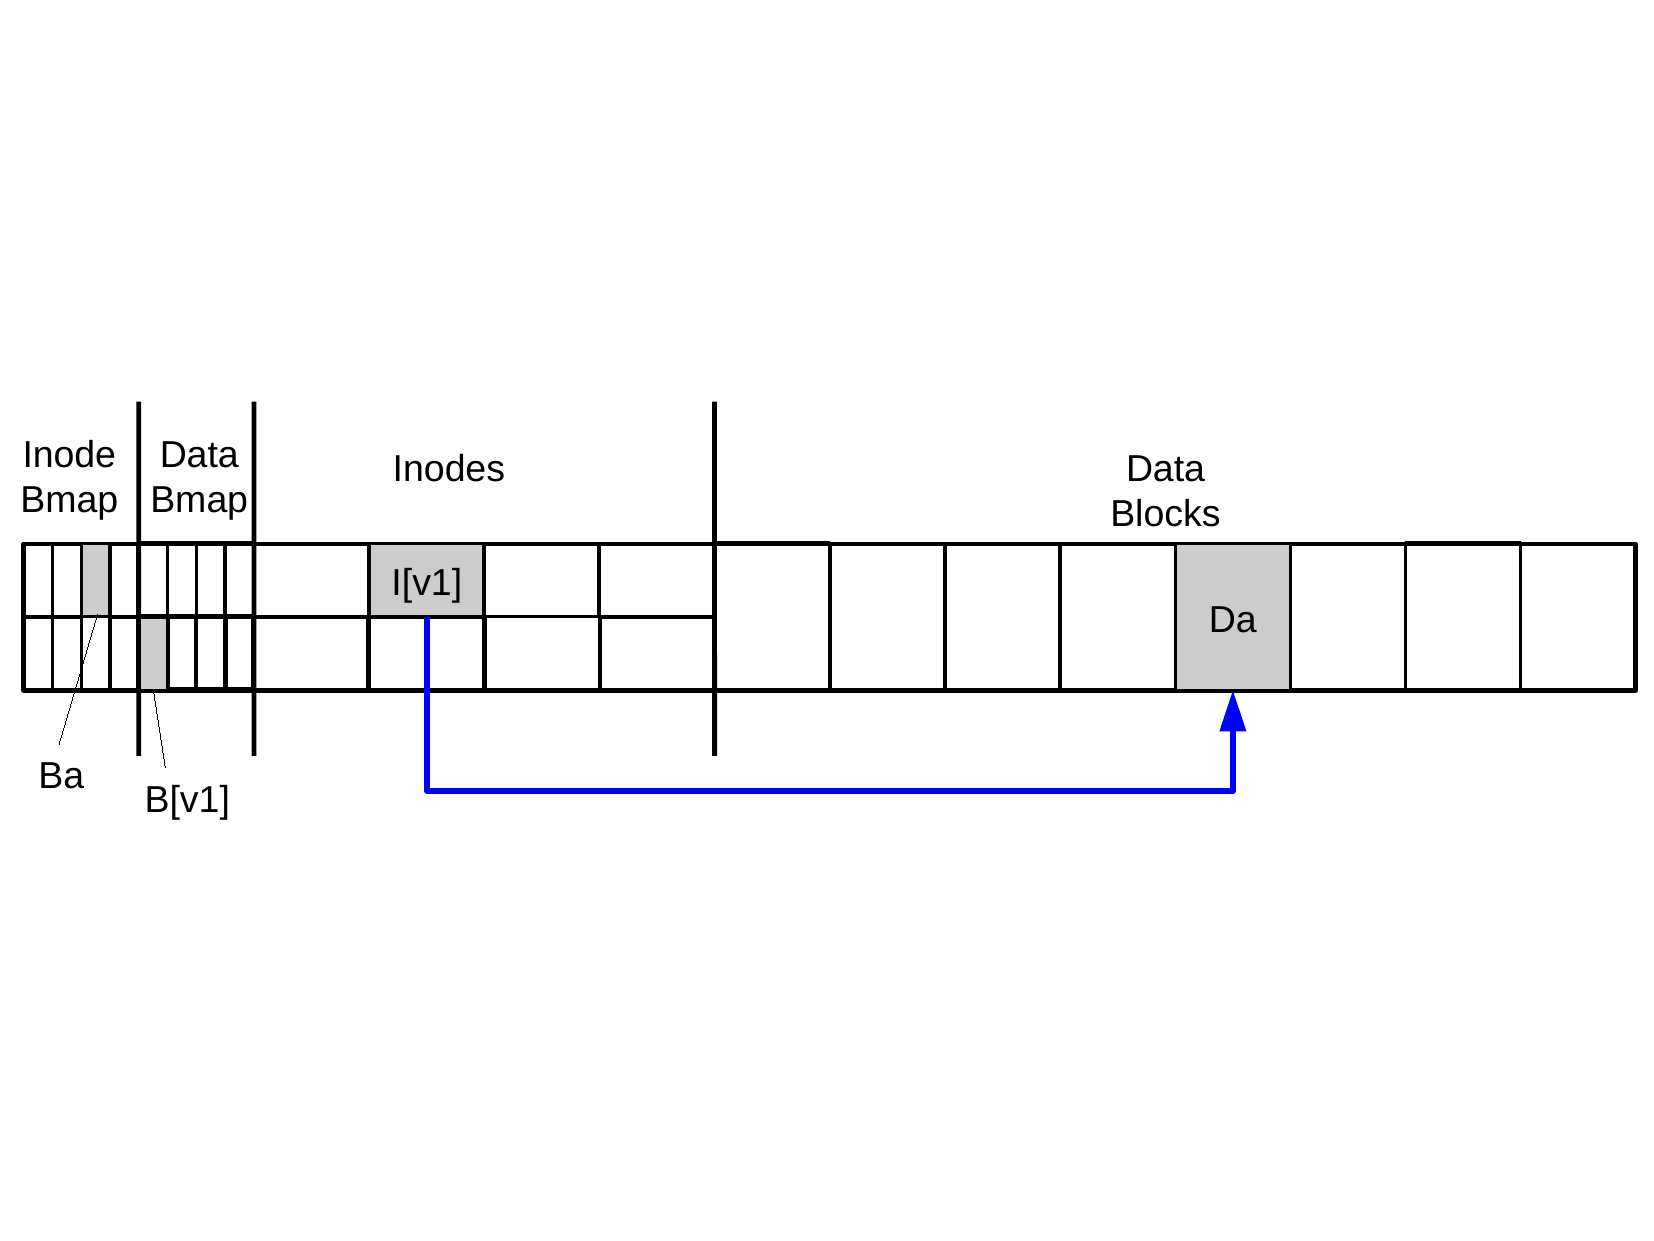

Inode
Bmap
Data
Bmap
Inodes
Data Blocks
I[v1]
Da
Ba
B[v1]